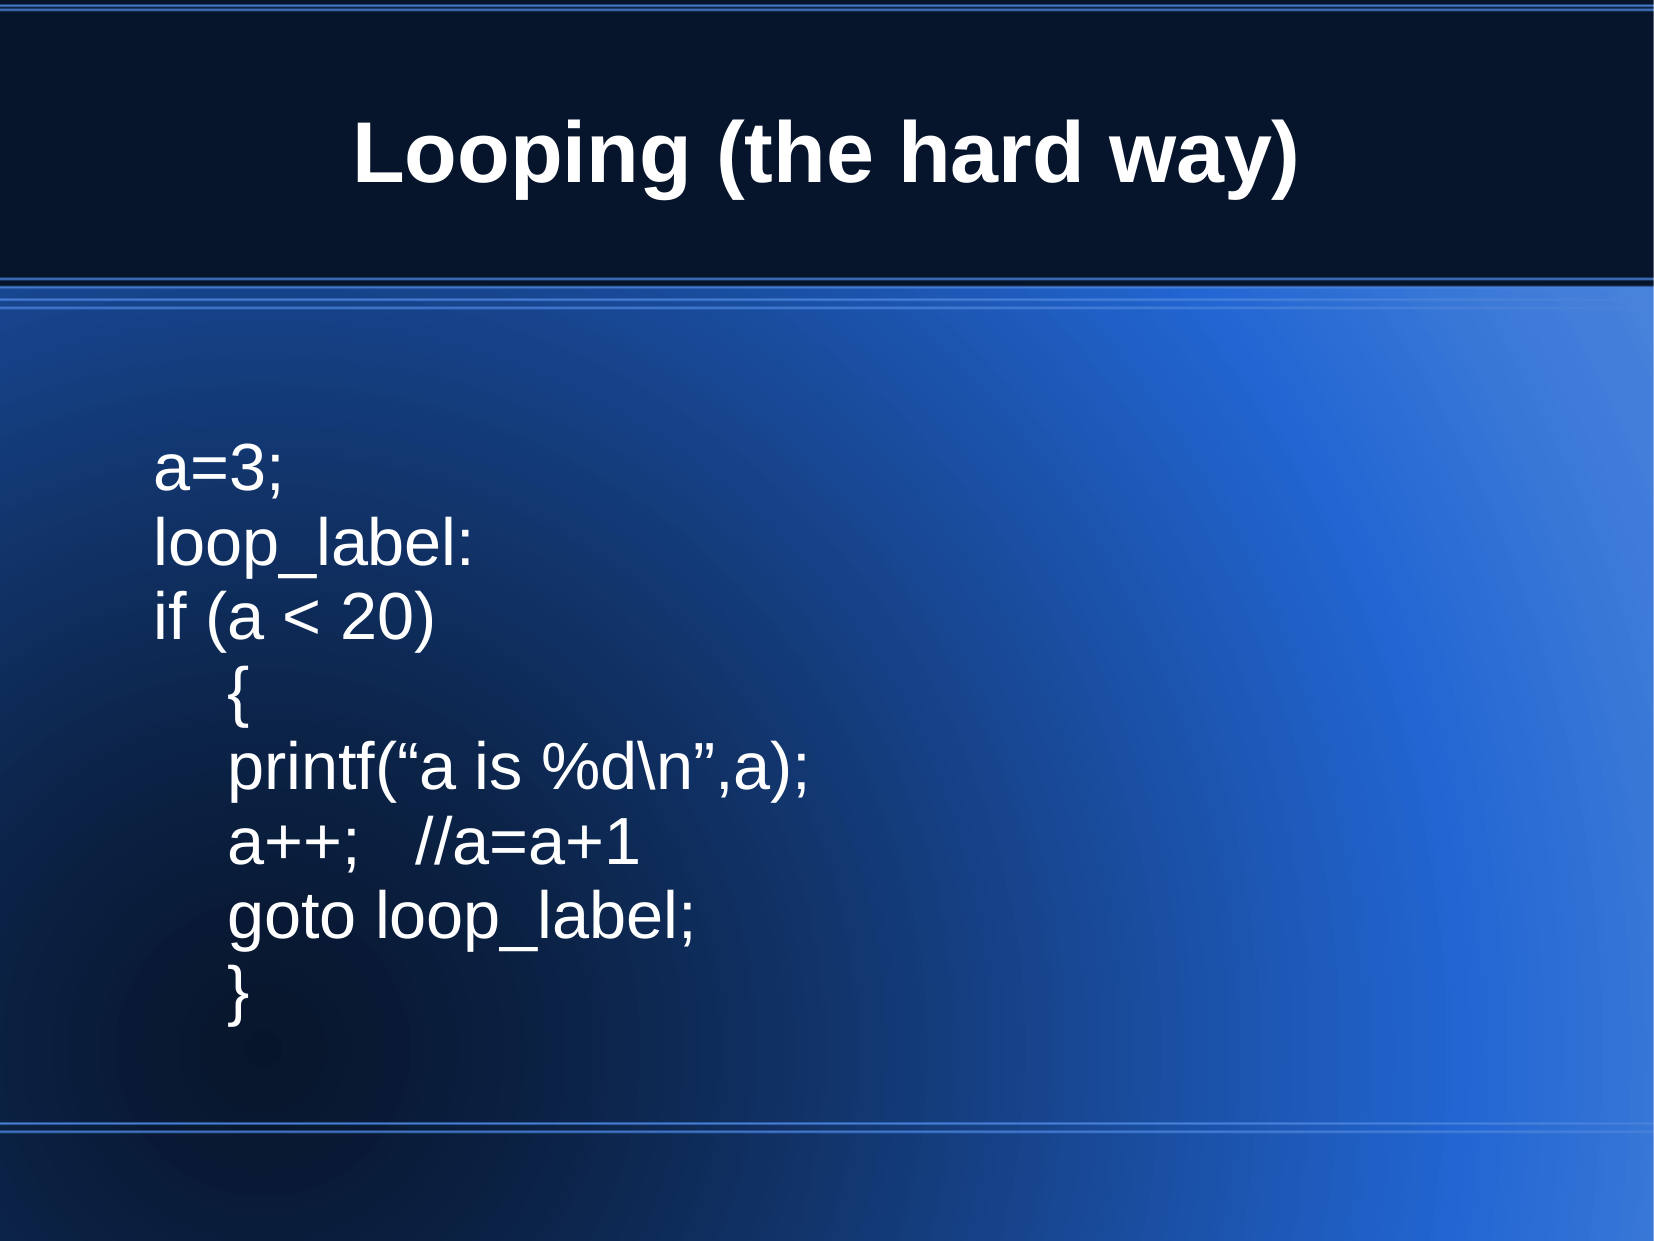

# Looping (the hard way)
a=3;
loop_label:
if (a < 20)
 {
 printf(“a is %d\n”,a);
 a++; //a=a+1
 goto loop_label;
 }